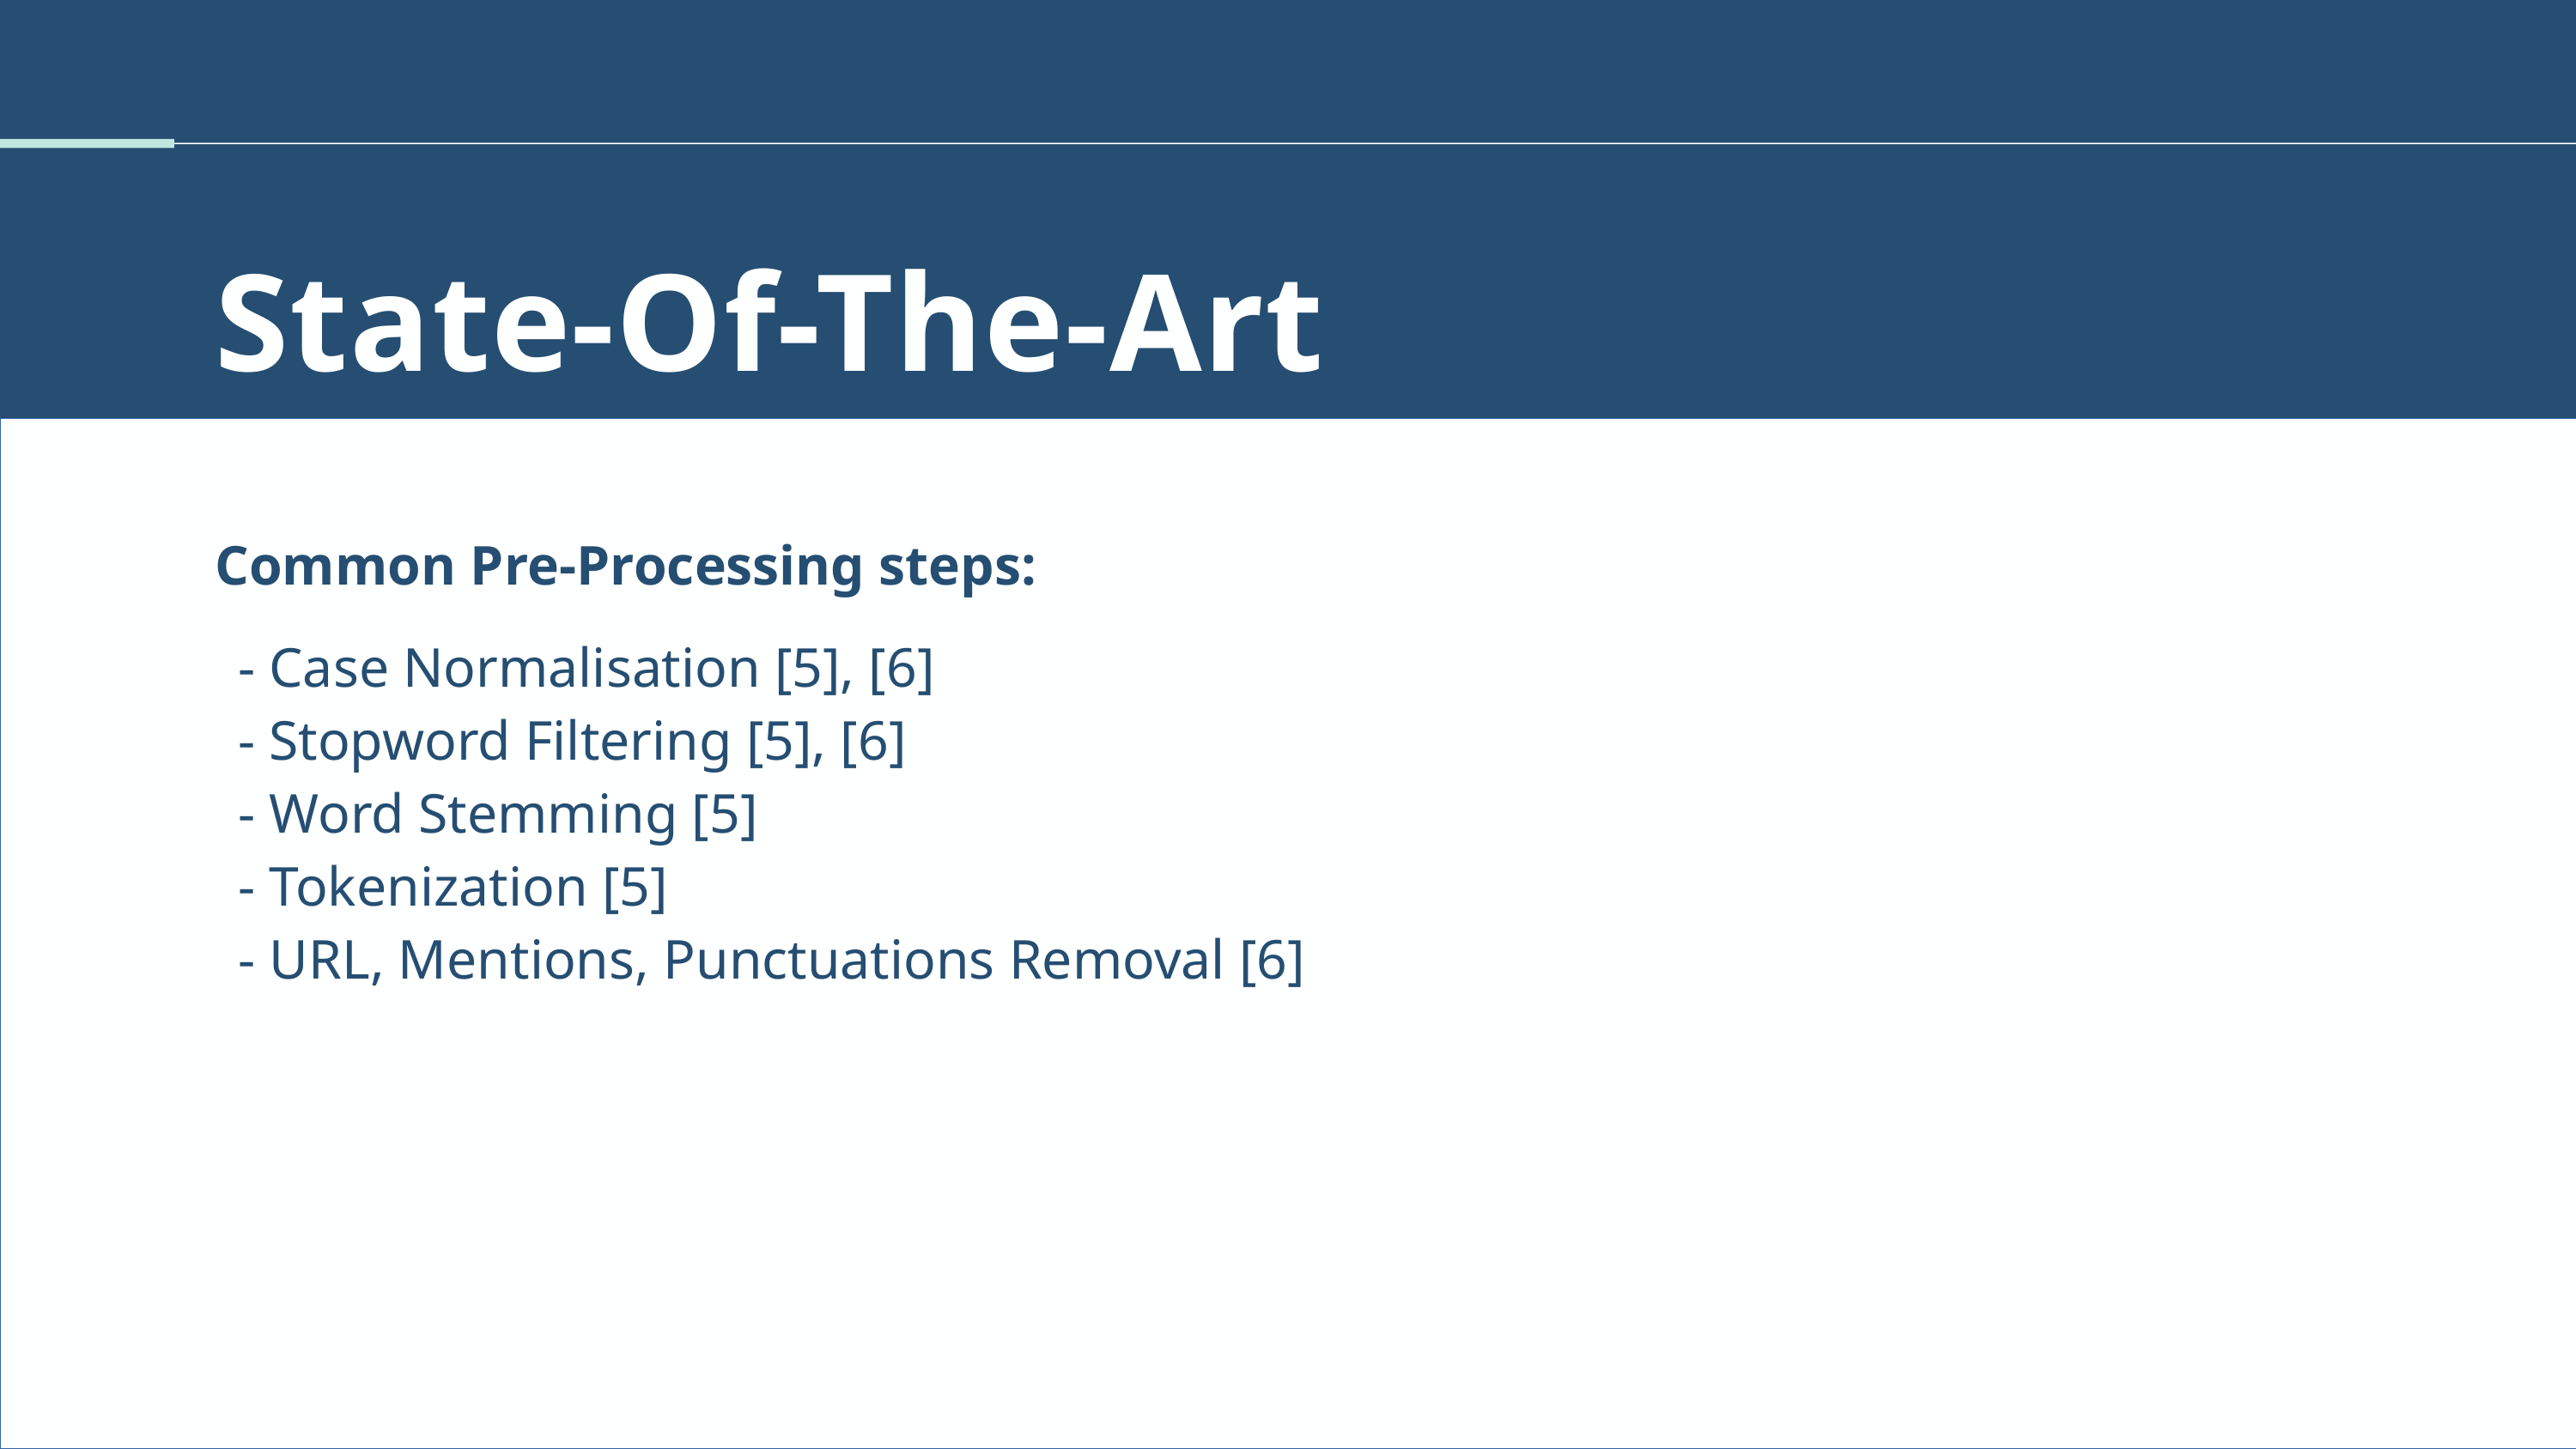

State-Of-The-Art
Common Pre-Processing steps:
- Case Normalisation [5], [6]
- Stopword Filtering [5], [6]
- Word Stemming [5]
- Tokenization [5]
- URL, Mentions, Punctuations Removal [6]